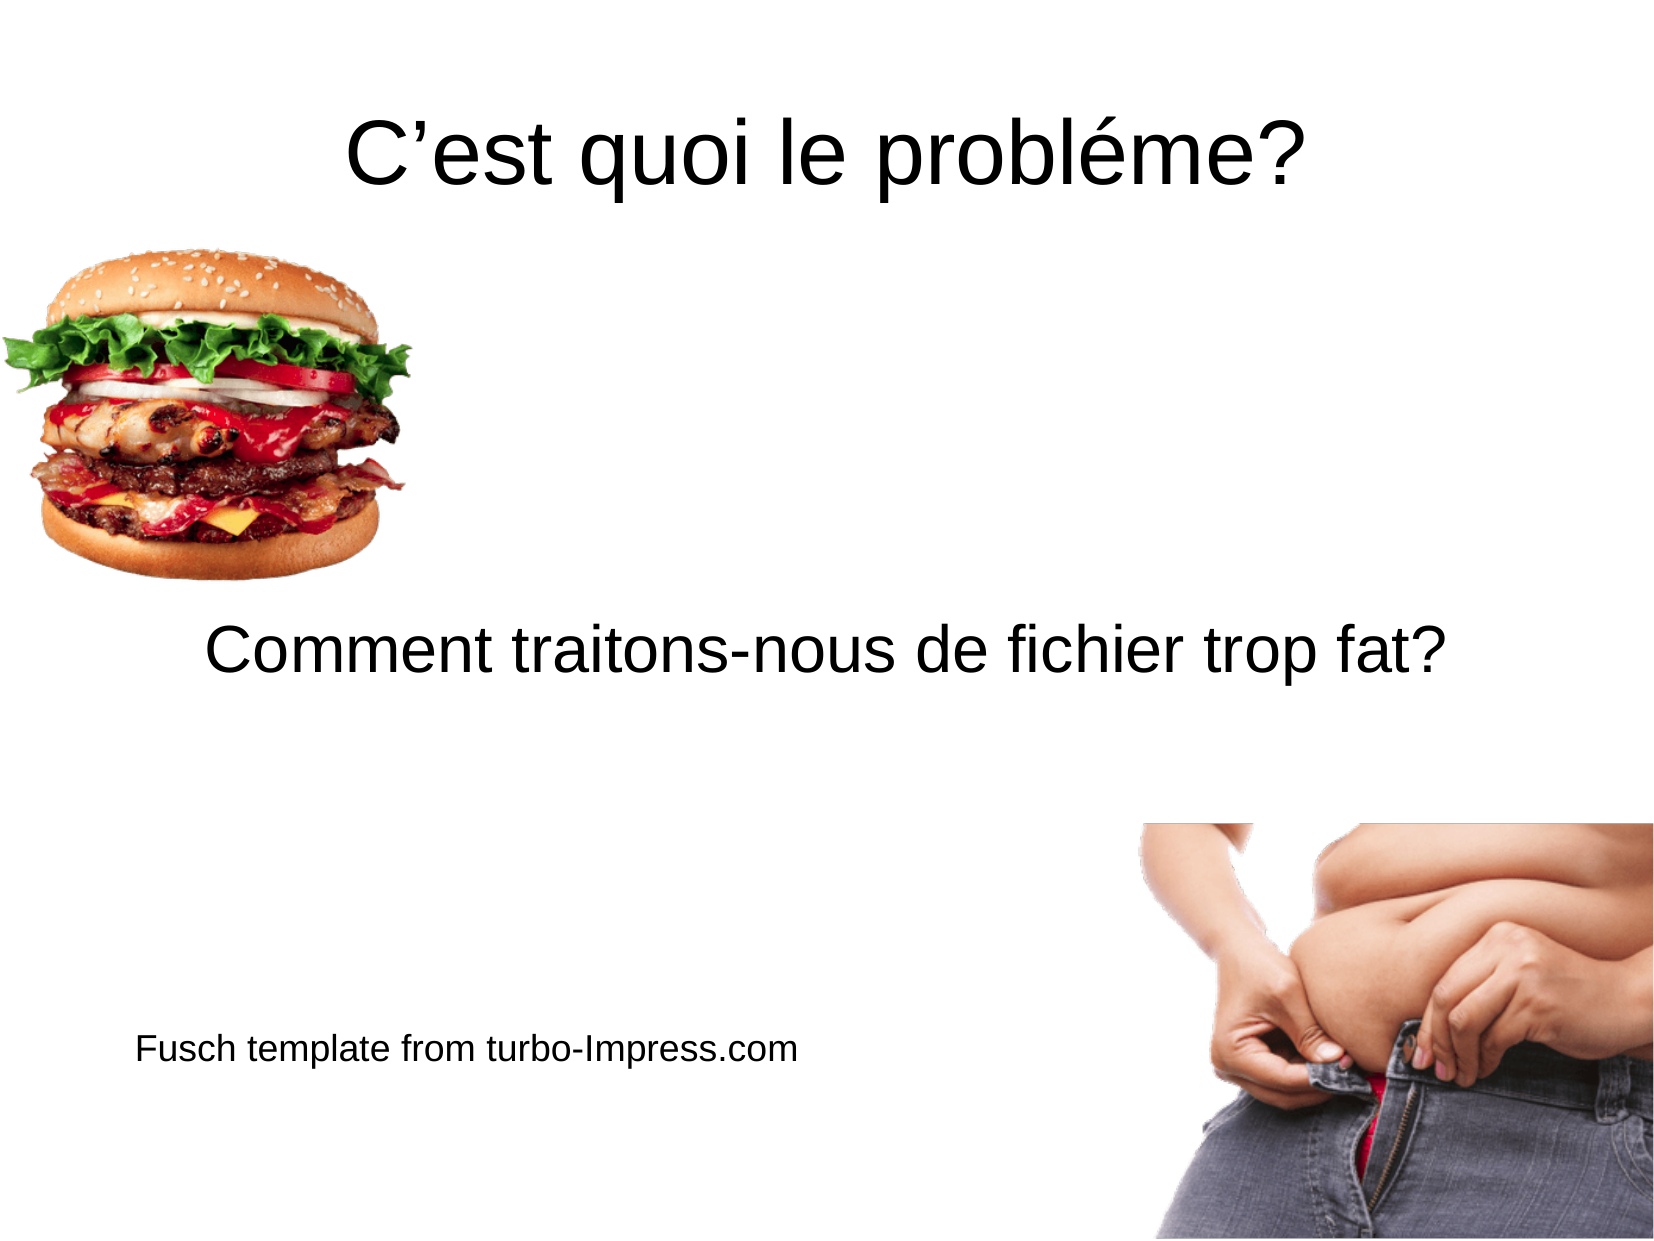

# C’est quoi le probléme?
Comment traitons-nous de fichier trop fat?
Fusch template from turbo-Impress.com